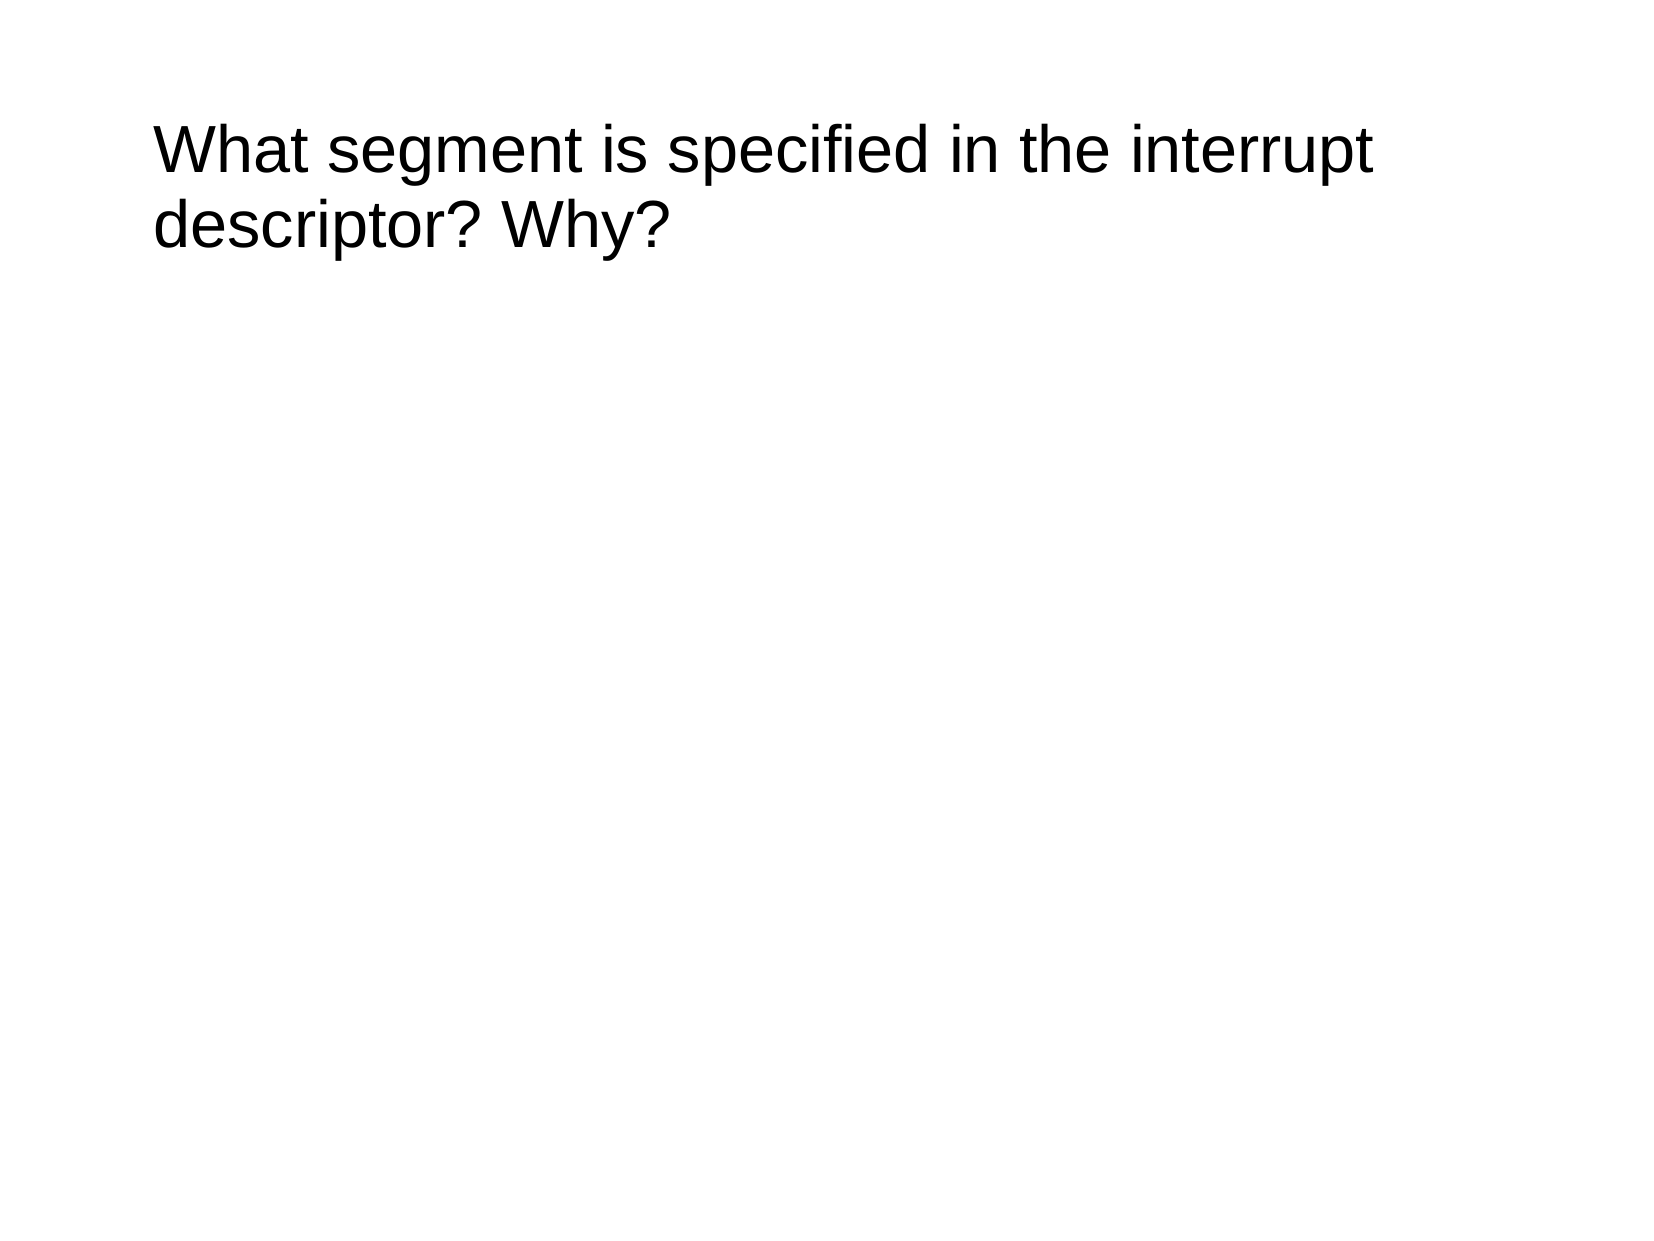

# What segment is specified in the interrupt descriptor? Why?